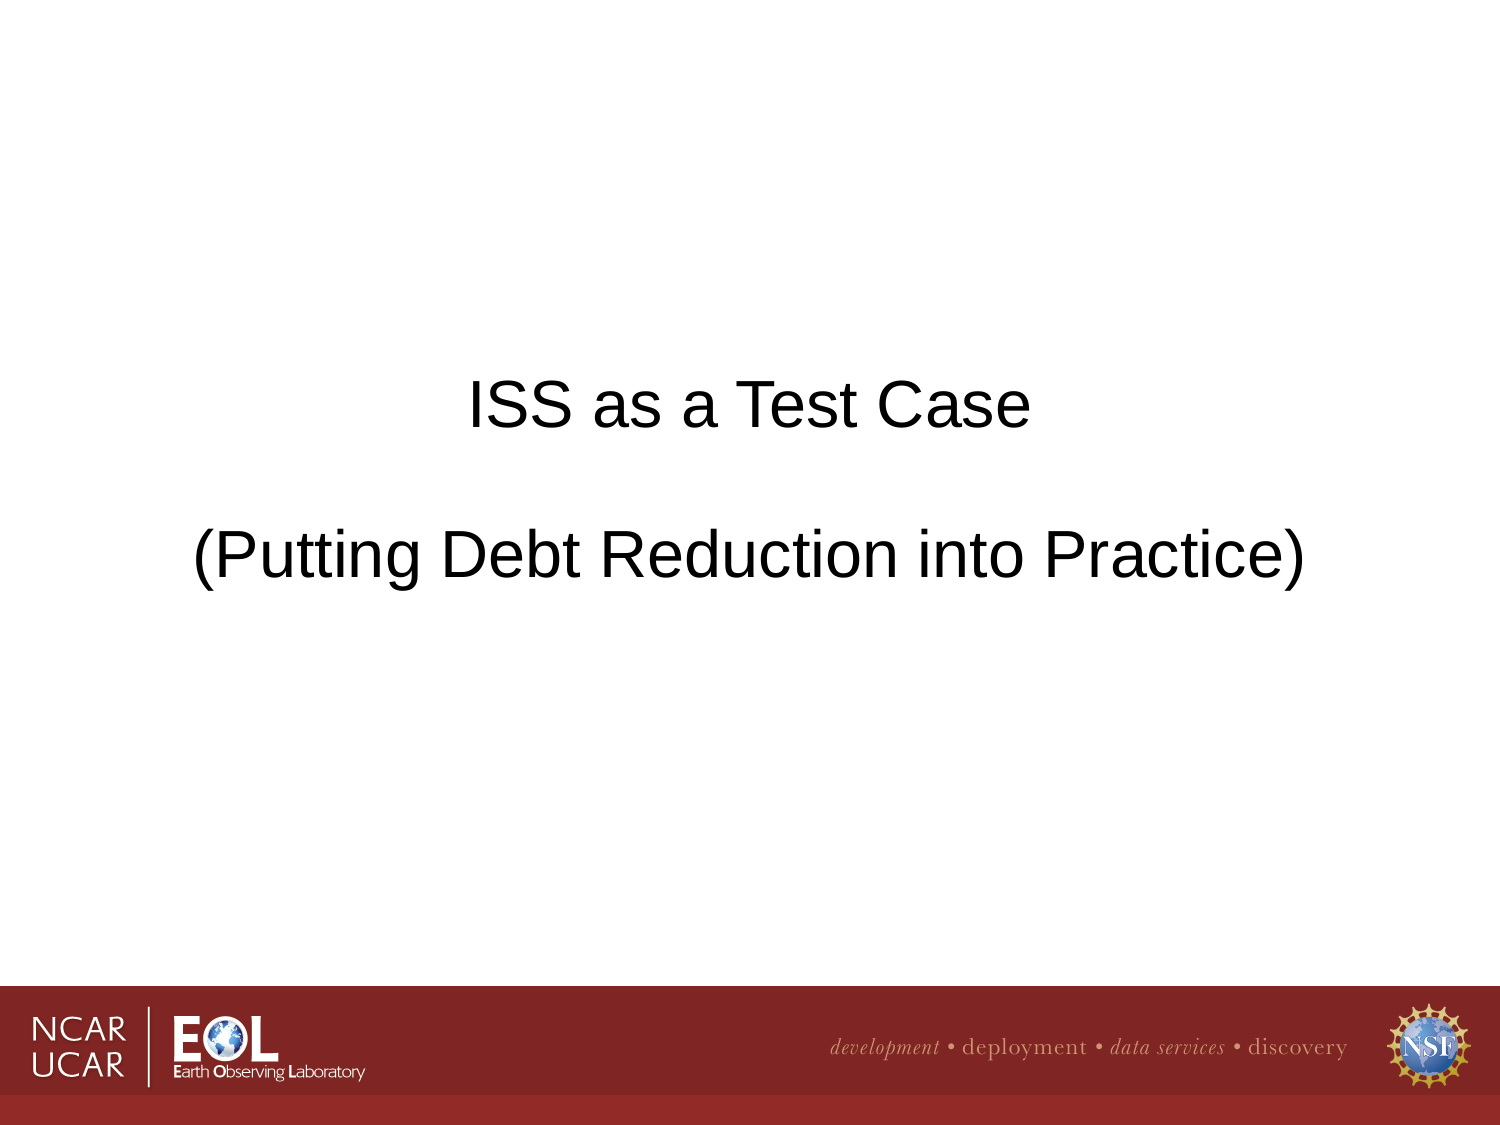

# ISS as a Test Case
(Putting Debt Reduction into Practice)